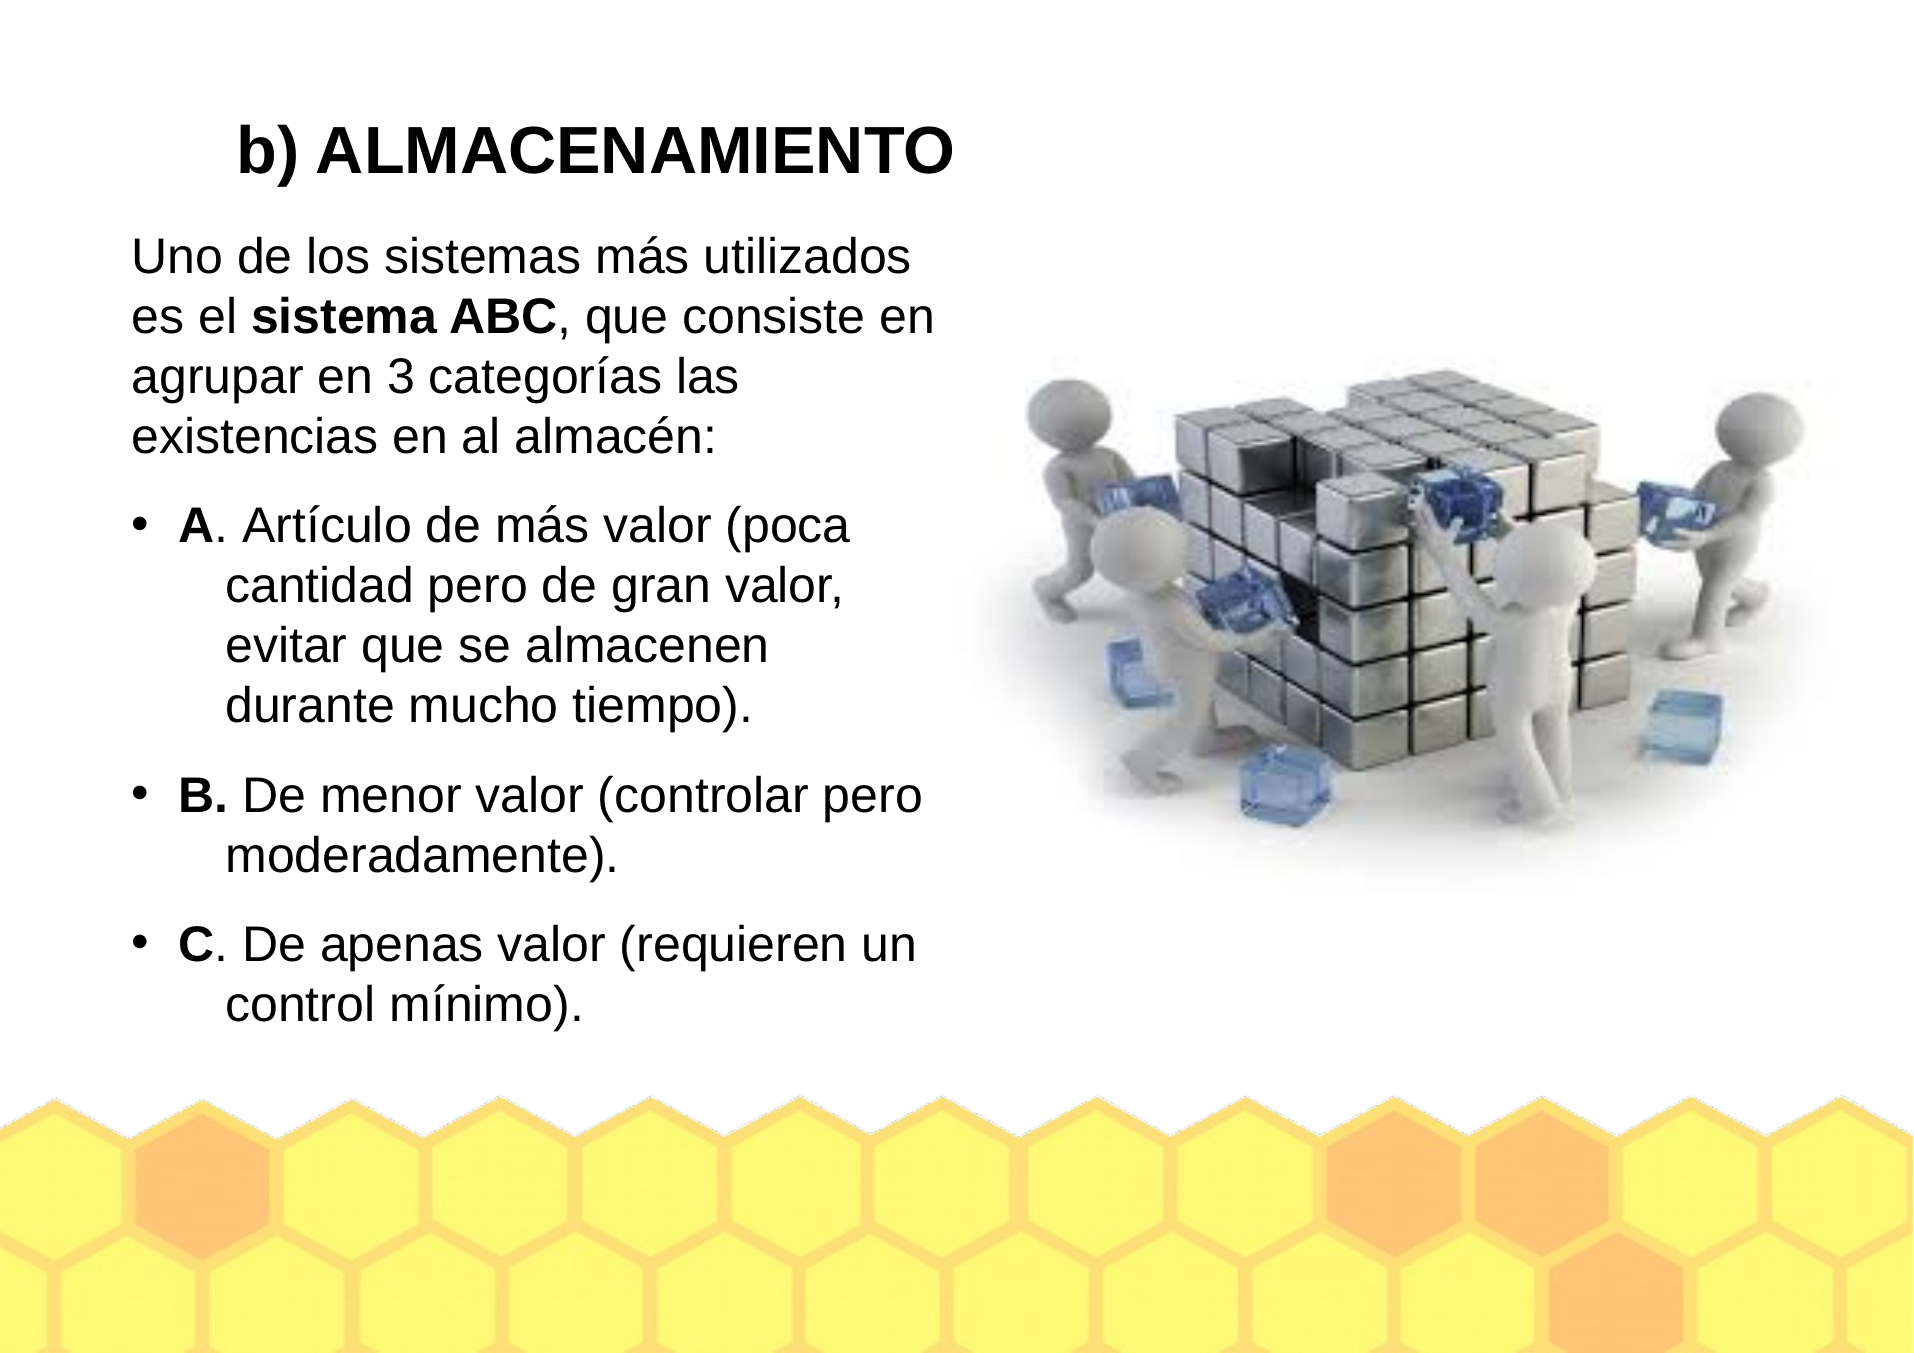

# b) ALMACENAMIENTO
Uno de los sistemas más utilizados es el sistema ABC, que consiste en agrupar en 3 categorías las existencias en al almacén:
A. Artículo de más valor (poca cantidad pero de gran valor, evitar que se almacenen durante mucho tiempo).
B. De menor valor (controlar pero moderadamente).
C. De apenas valor (requieren un control mínimo).